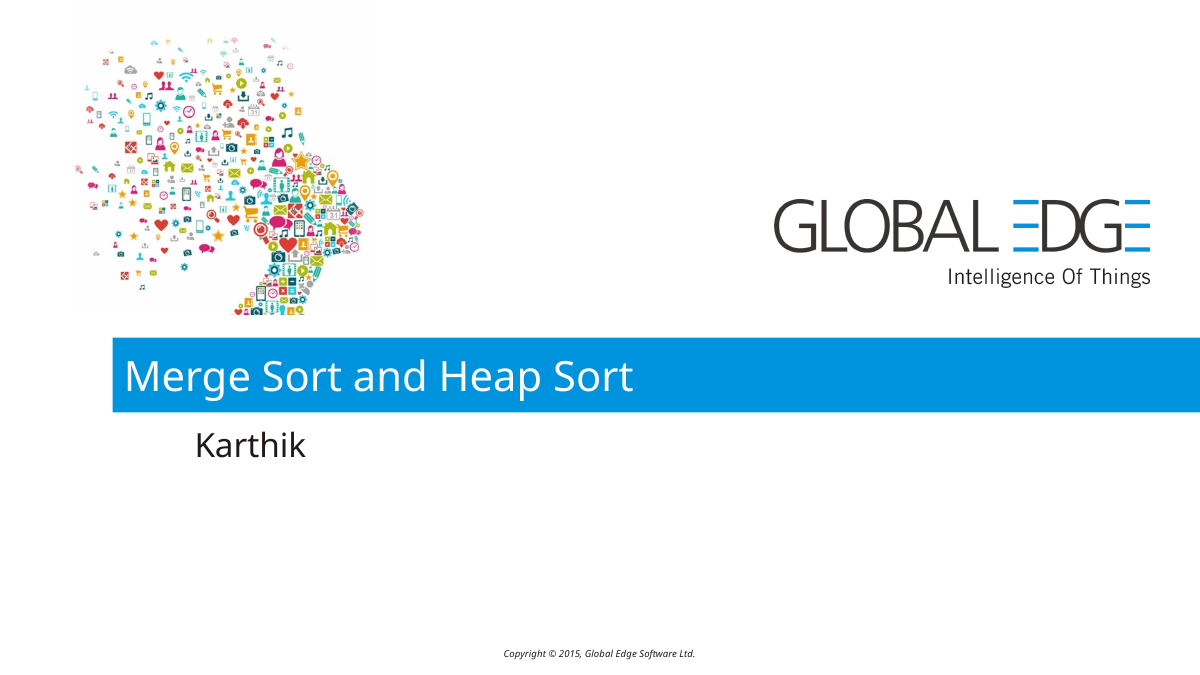

# Merge Sort and Heap Sort
Karthik